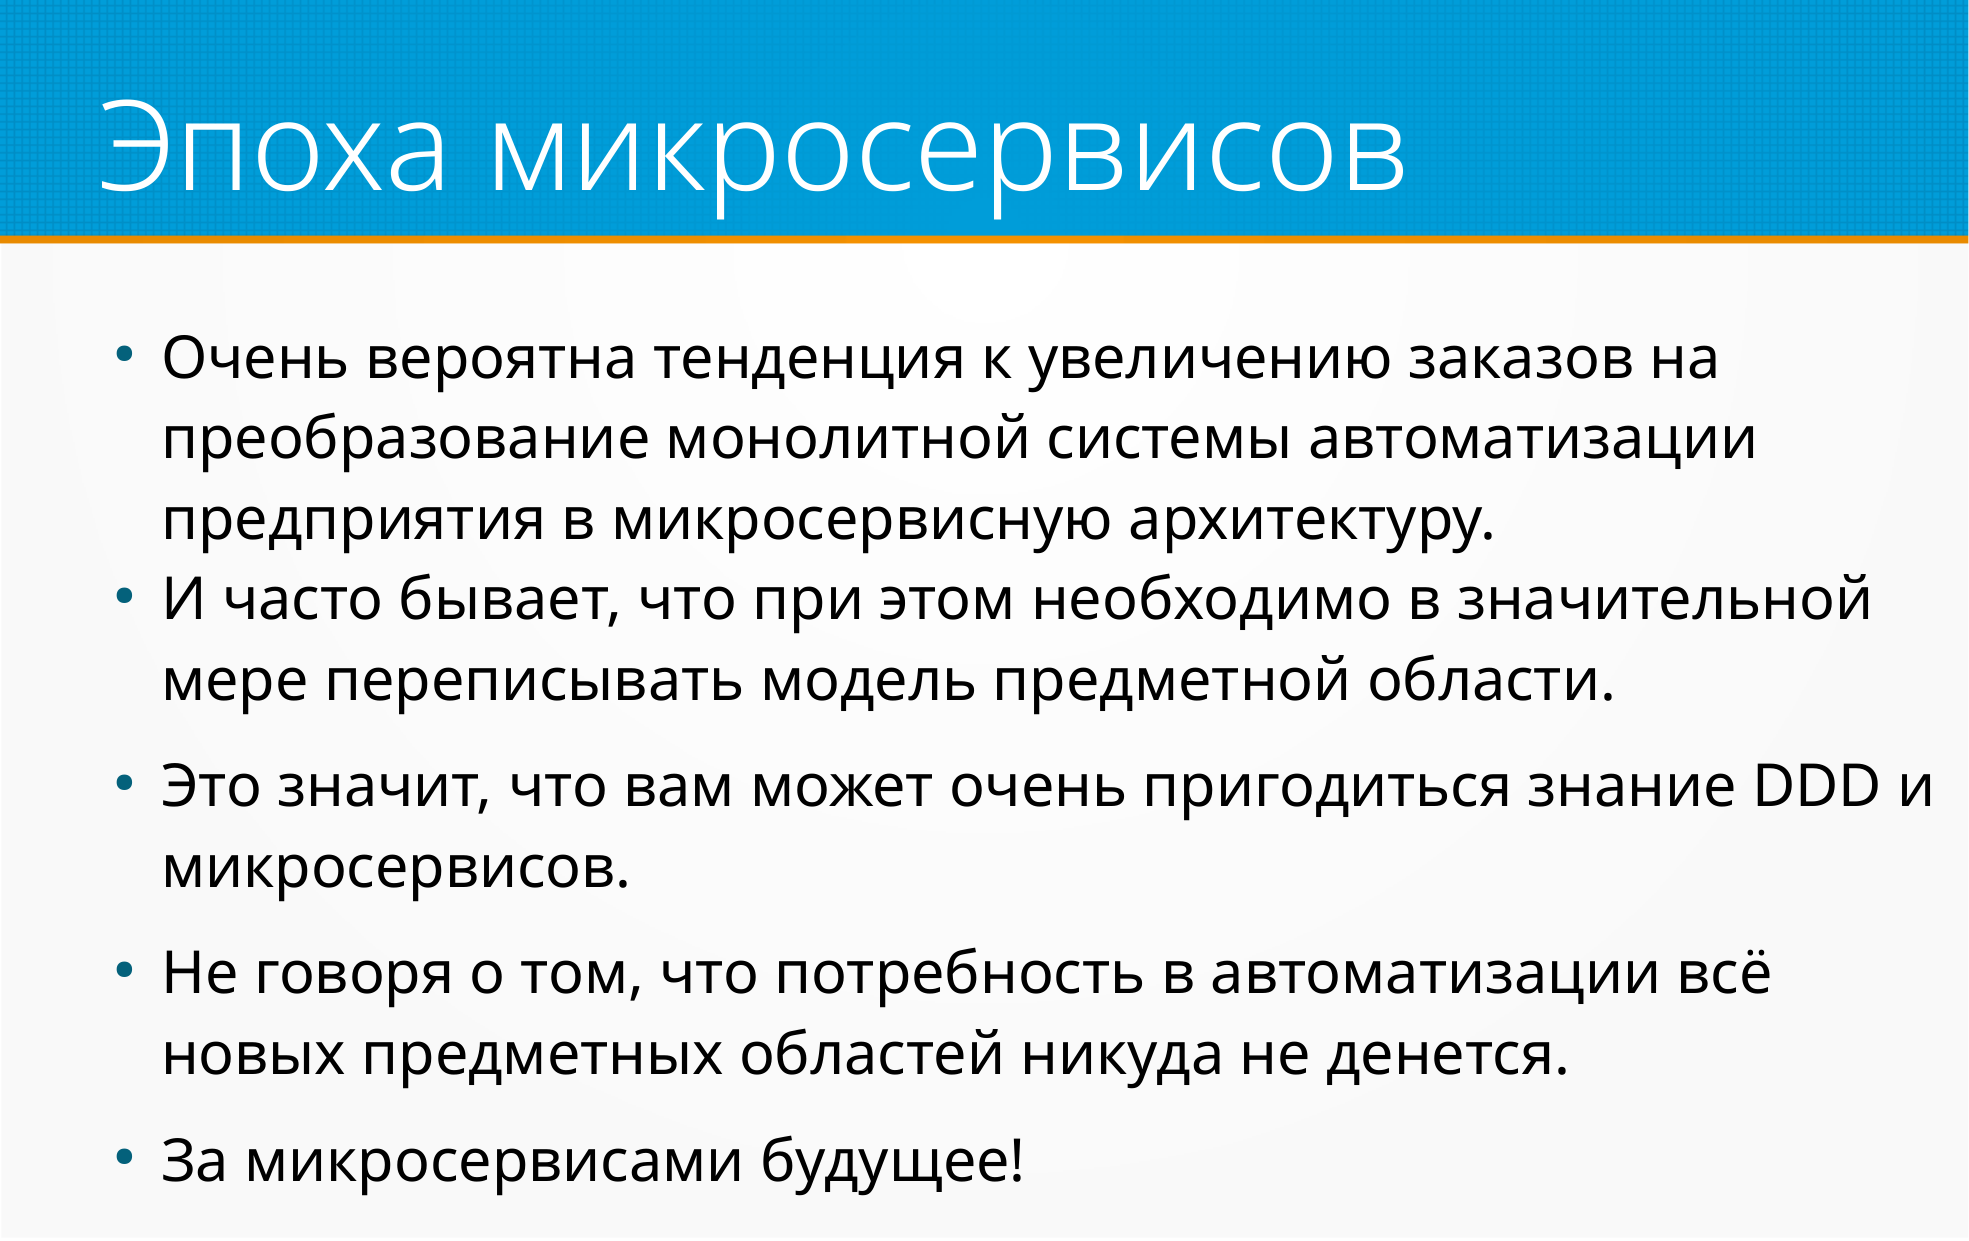

# Эпоха микросервисов
Очень вероятна тенденция к увеличению заказов на преобразование монолитной системы автоматизации предприятия в микросервисную архитектуру.
И часто бывает, что при этом необходимо в значительной мере переписывать модель предметной области.
Это значит, что вам может очень пригодиться знание DDD и микросервисов.
Не говоря о том, что потребность в автоматизации всё новых предметных областей никуда не денется.
За микросервисами будущее!